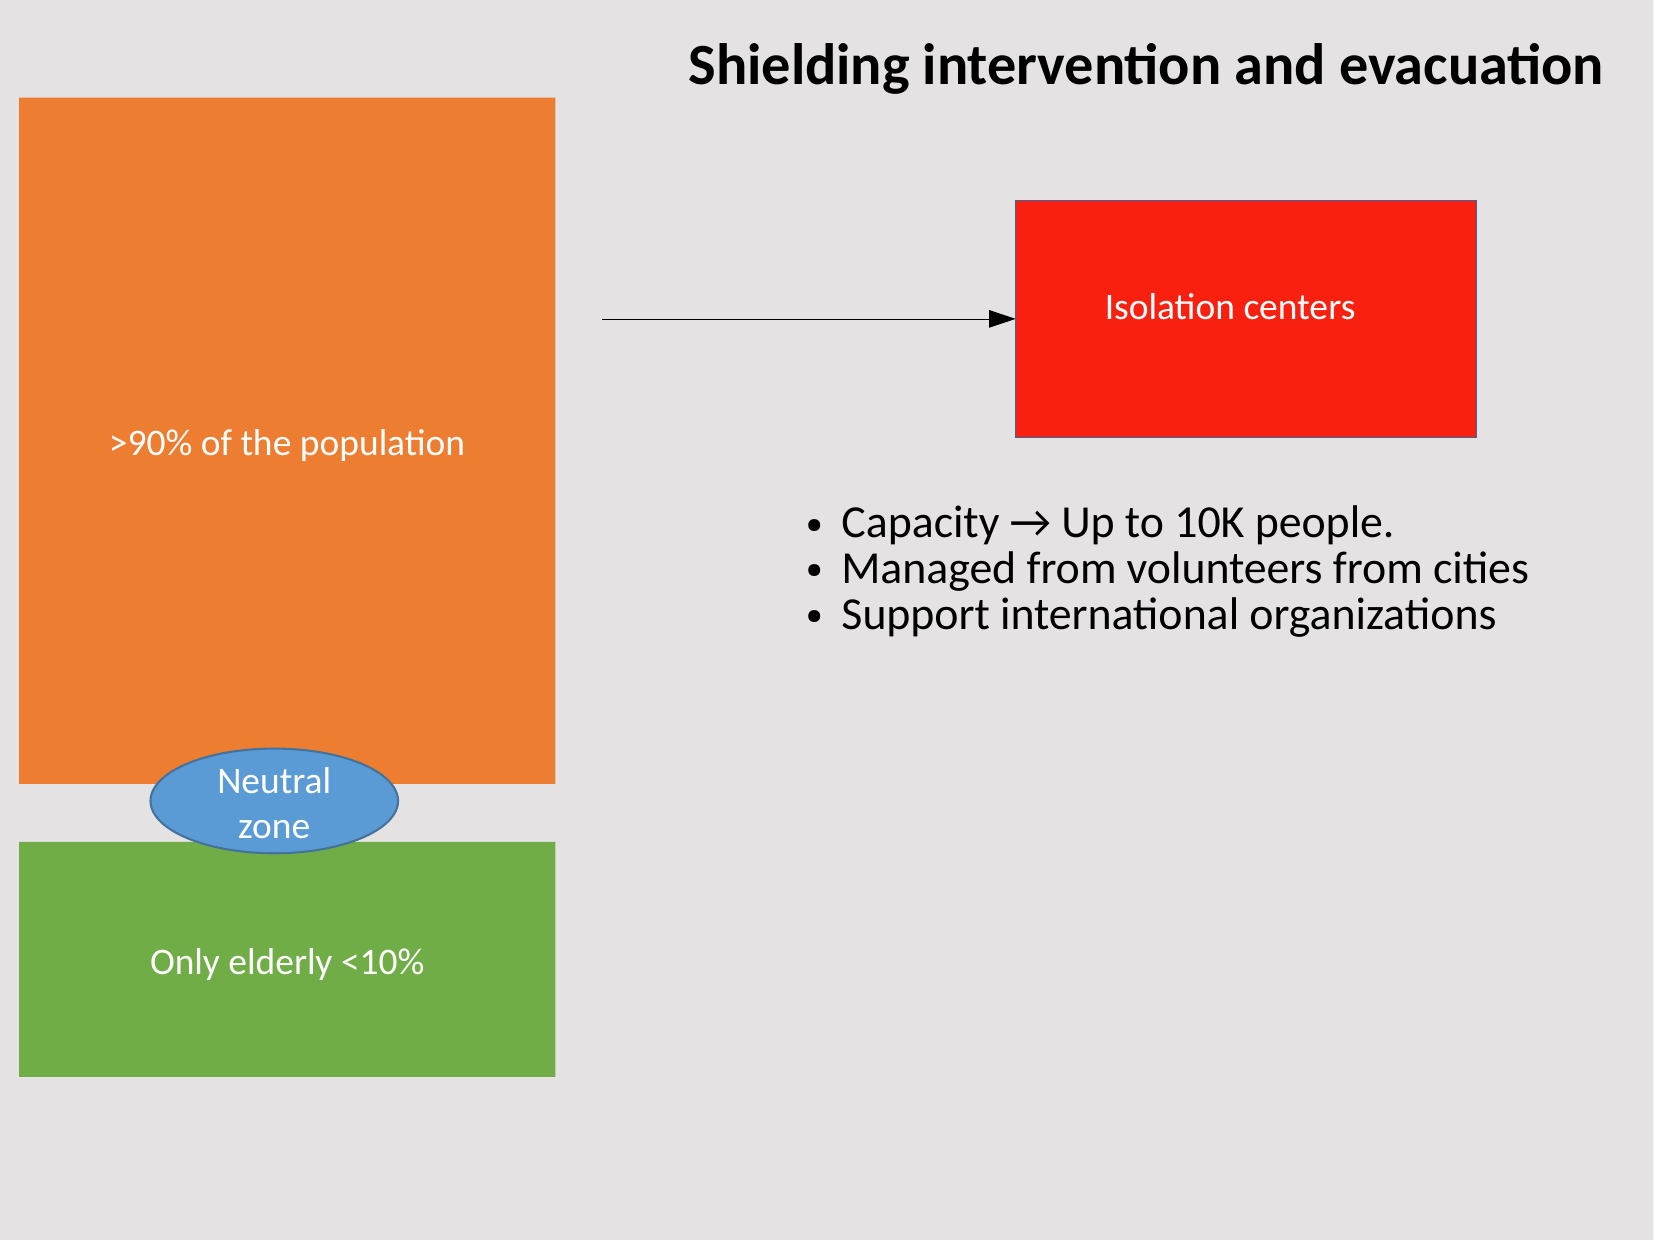

Shielding intervention and evacuation
>90% of the population
Isolation centers
Capacity → Up to 10K people.
Managed from volunteers from cities
Support international organizations
Neutral zone
Only elderly <10%